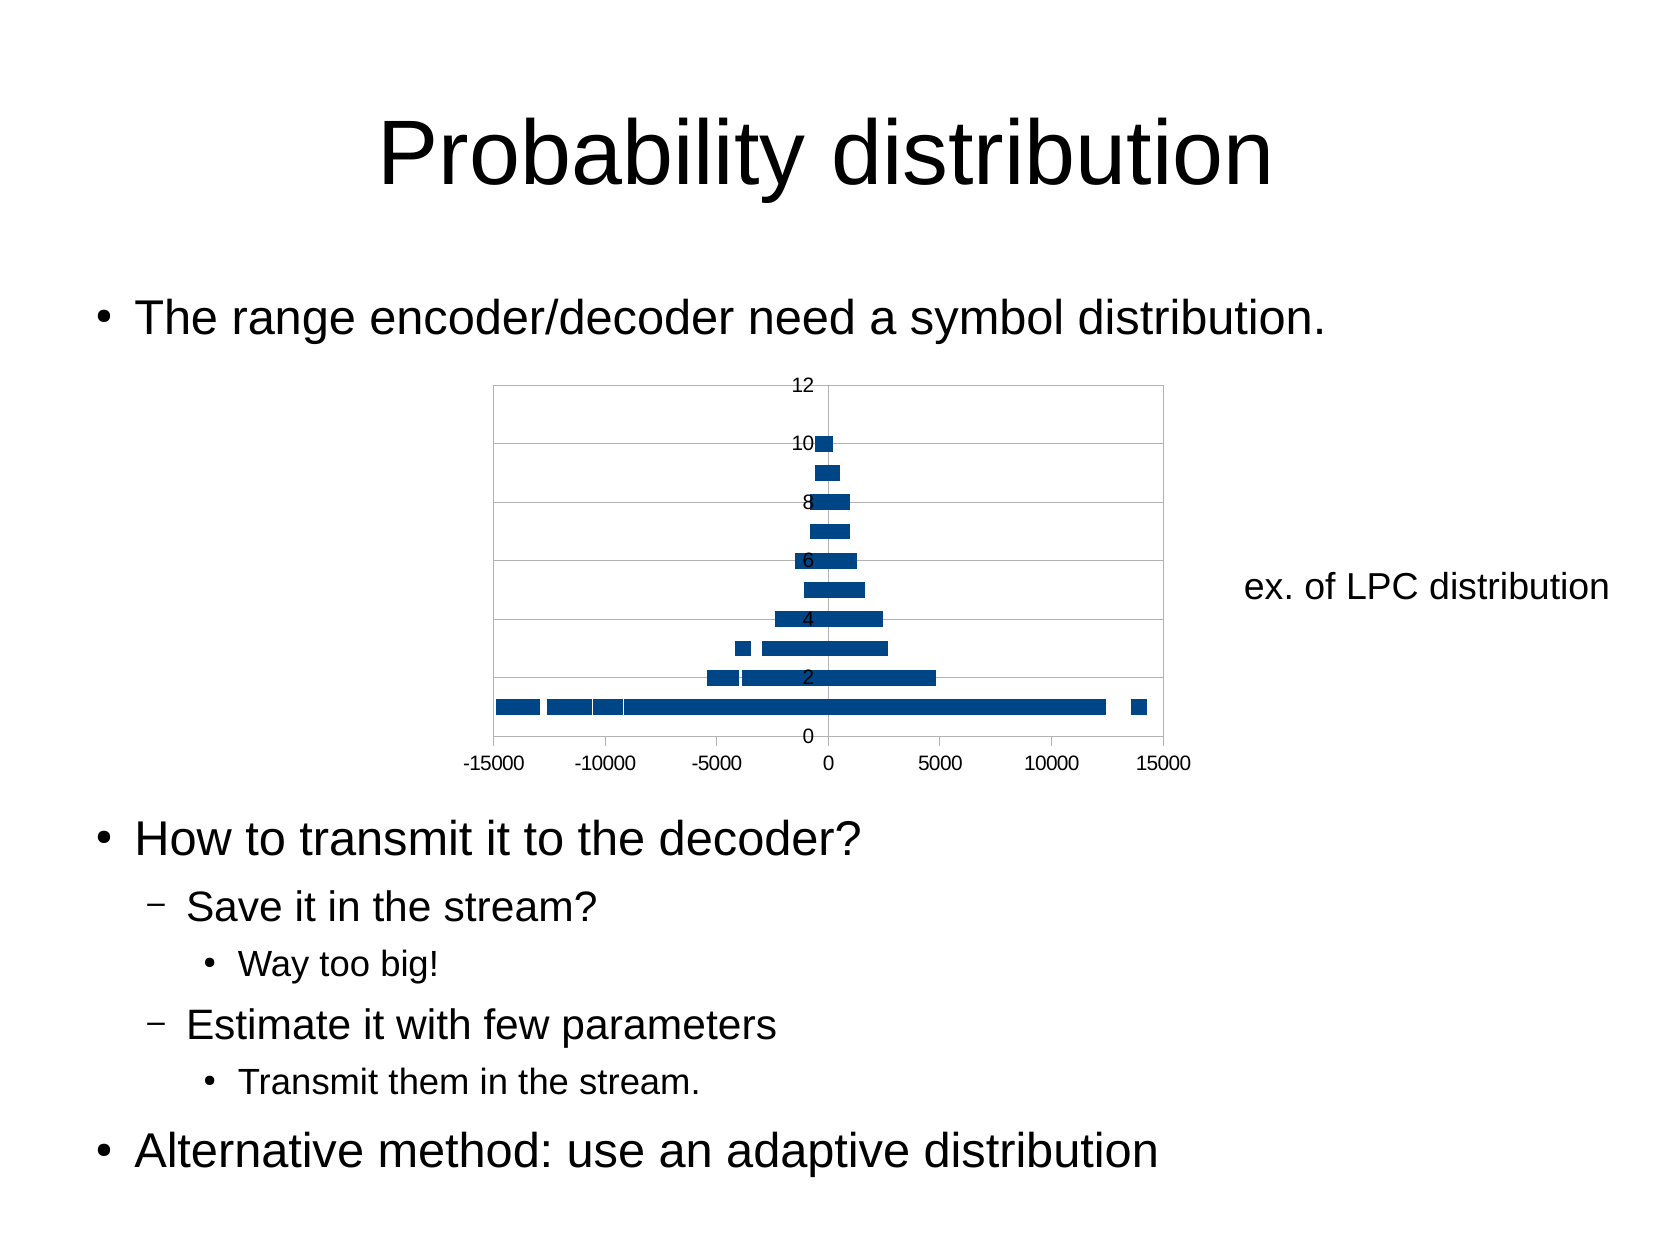

# Probability distribution
The range encoder/decoder need a symbol distribution.
How to transmit it to the decoder?
Save it in the stream?
Way too big!
Estimate it with few parameters
Transmit them in the stream.
Alternative method: use an adaptive distribution
### Chart
| Category | Column D |
|---|---|ex. of LPC distribution